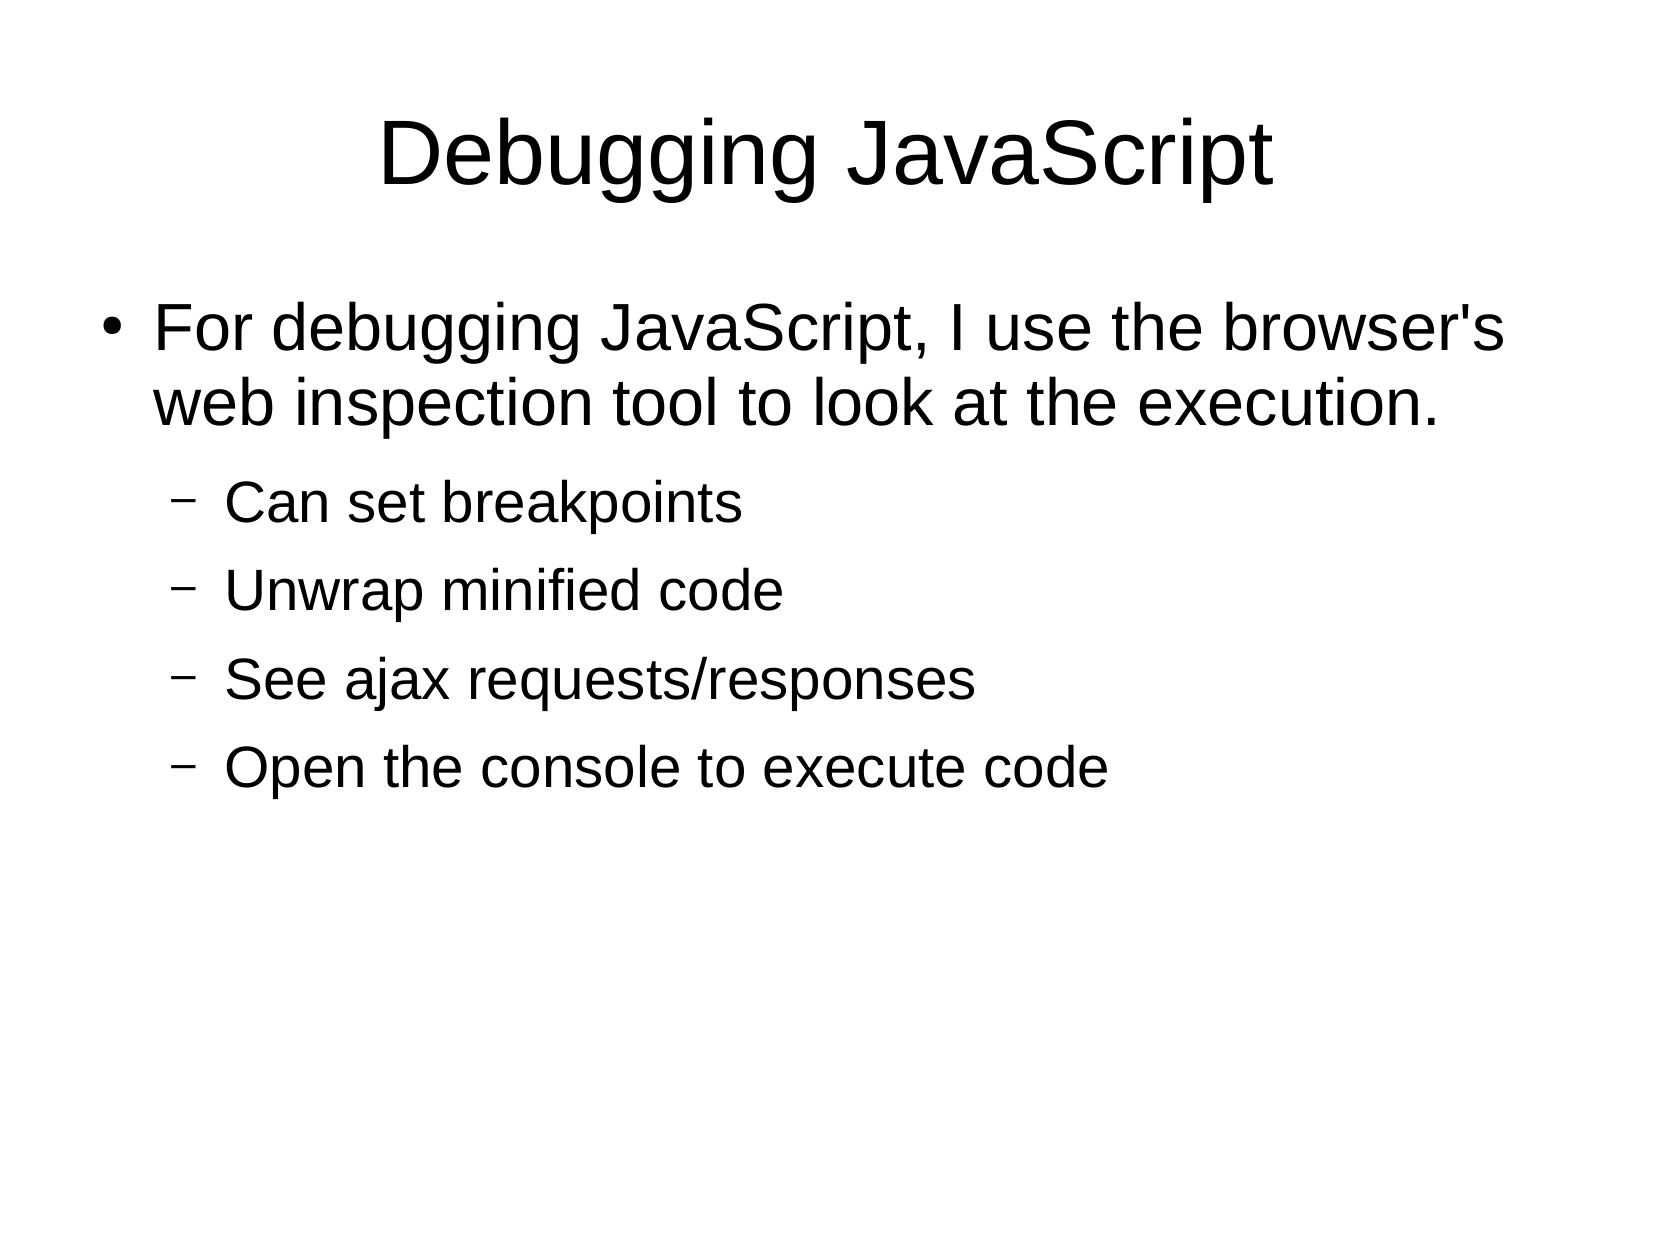

# Debugging JavaScript
For debugging JavaScript, I use the browser's web inspection tool to look at the execution.
Can set breakpoints
Unwrap minified code
See ajax requests/responses
Open the console to execute code